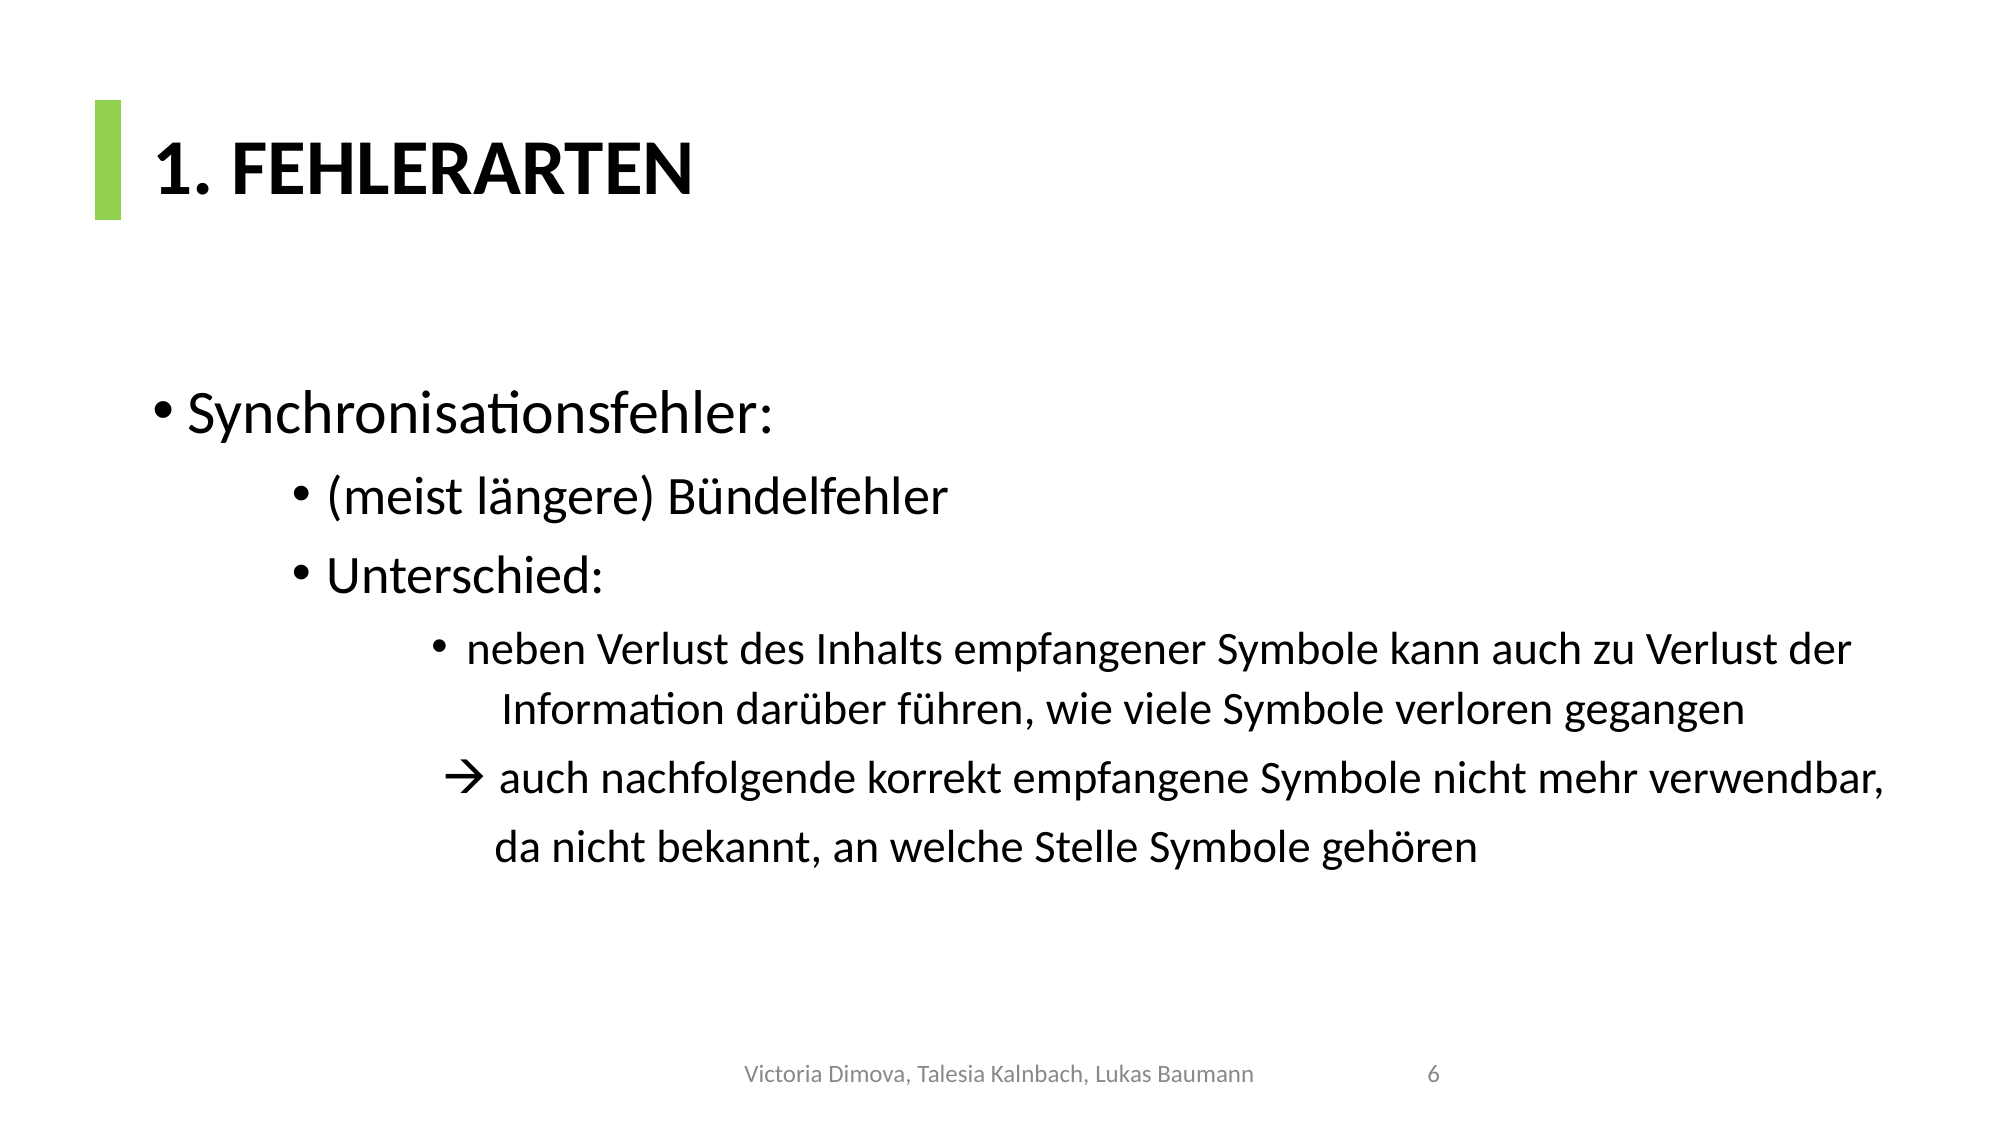

# 1. FEHLERARTEN
Synchronisationsfehler:
(meist längere) Bündelfehler
Unterschied:
neben Verlust des Inhalts empfangener Symbole kann auch zu Verlust der Information darüber führen, wie viele Symbole verloren gegangen
  auch nachfolgende korrekt empfangene Symbole nicht mehr verwendbar,
 da nicht bekannt, an welche Stelle Symbole gehören
Victoria Dimova, Talesia Kalnbach, Lukas Baumann
6